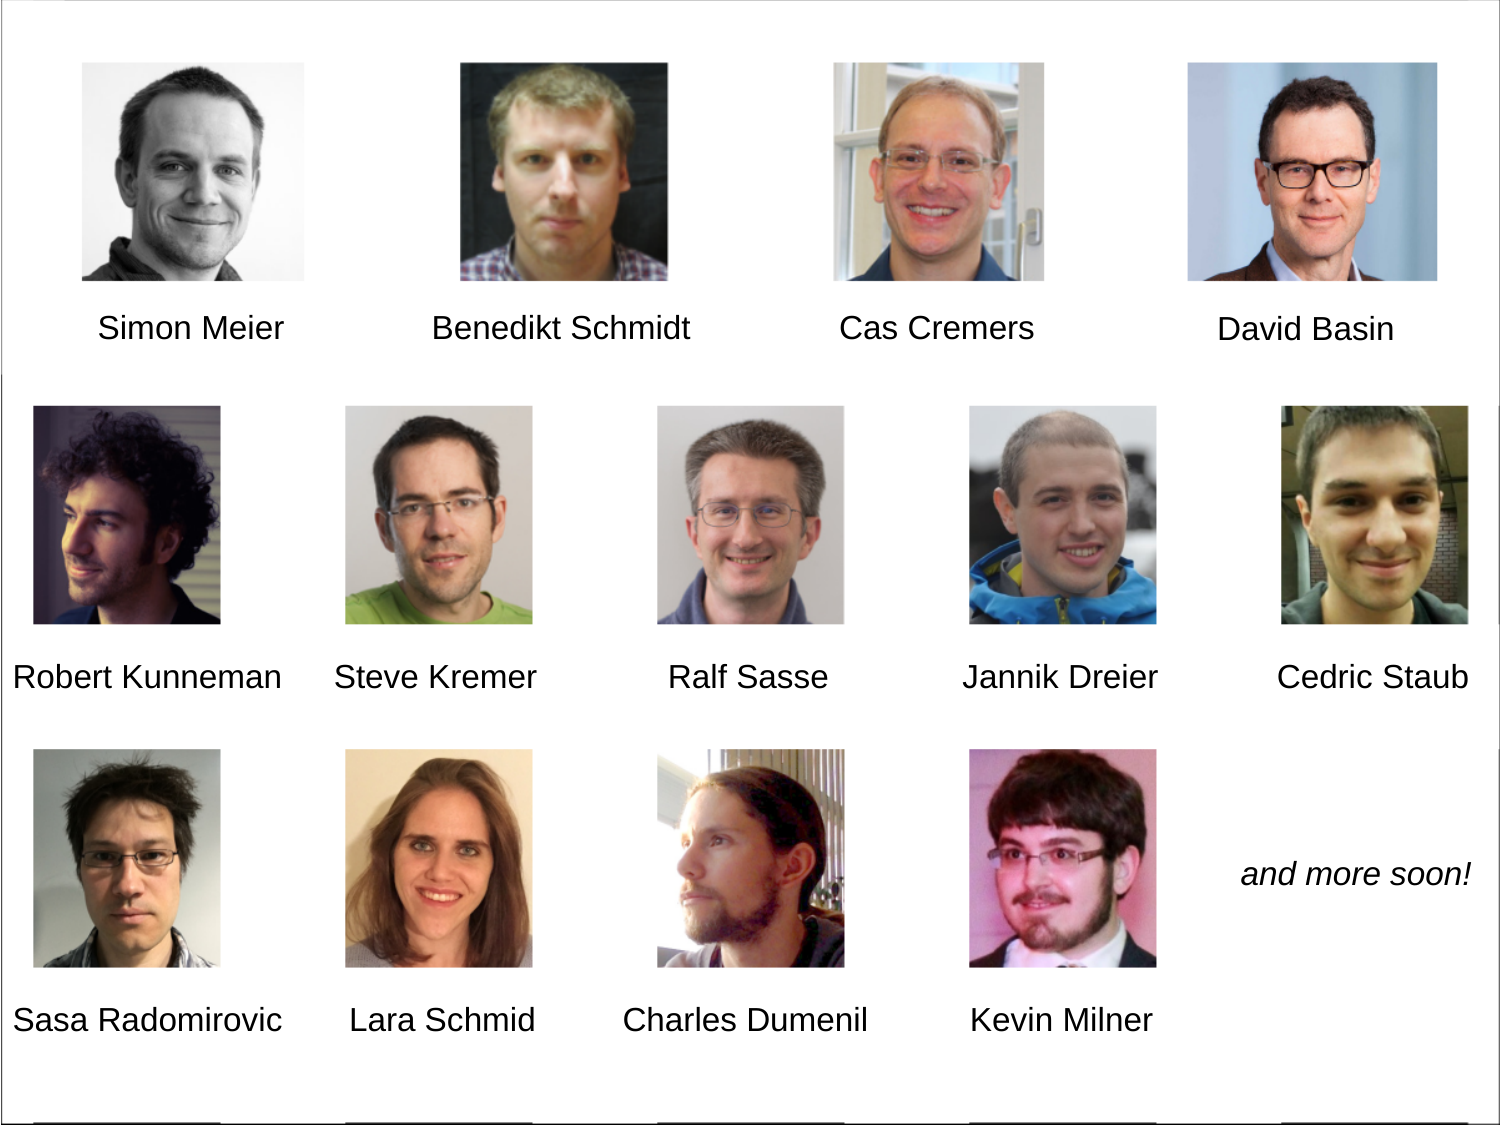

Simon Meier
Benedikt Schmidt
Cas Cremers
David Basin
Robert Kunneman
Steve Kremer
Ralf Sasse
Jannik Dreier
Cedric Staub
and more soon!
Sasa Radomirovic
Lara Schmid
Charles Dumenil
Kevin Milner
9